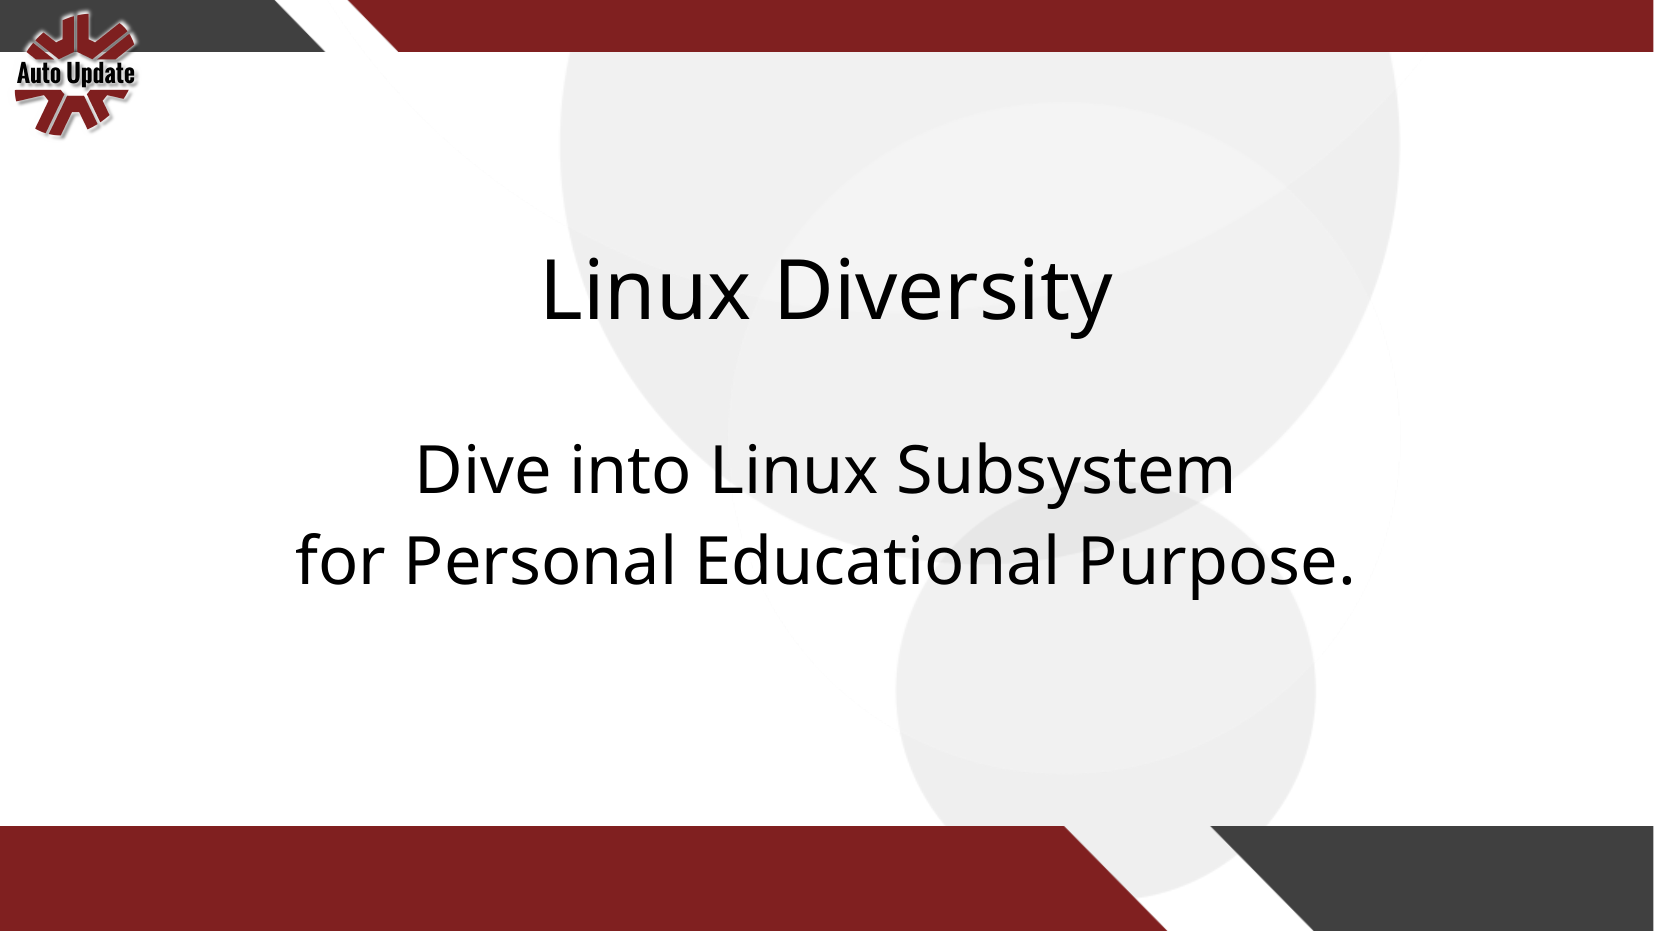

# Linux Diversity
Dive into Linux Subsystem
for Personal Educational Purpose.